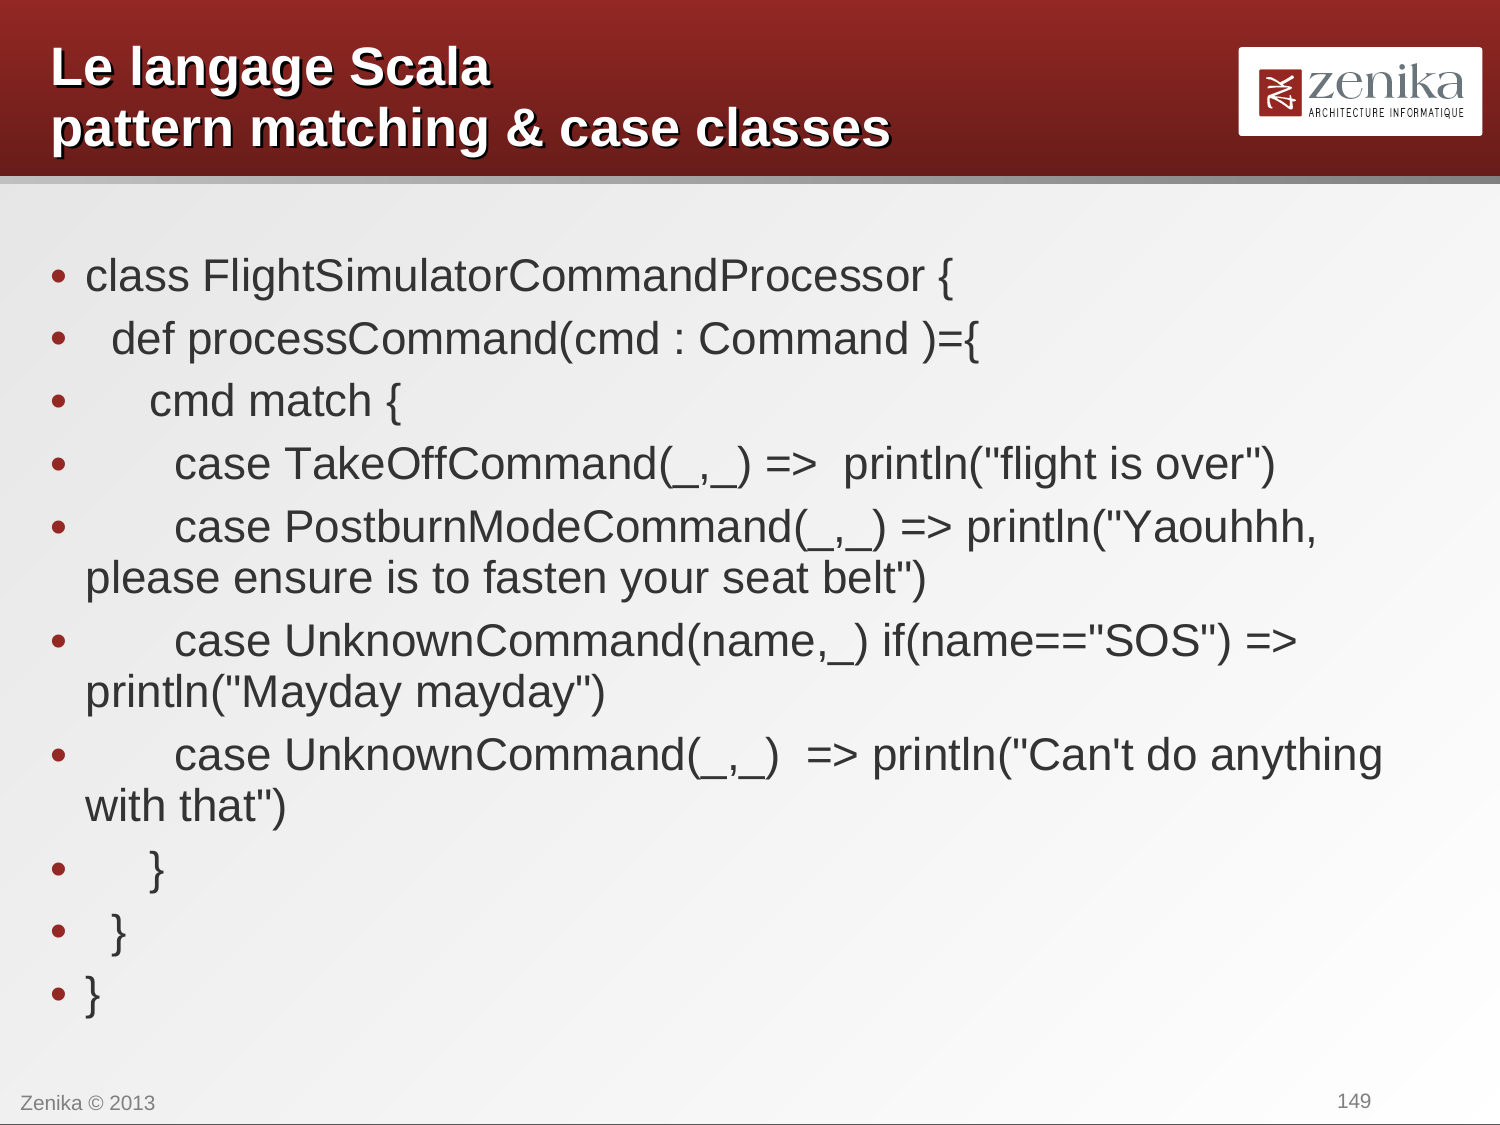

# Le langage Scala pattern matching & case classes
class FlightSimulatorCommandProcessor {
 def processCommand(cmd : Command )={
 cmd match {
 case TakeOffCommand(_,_) => println("flight is over")
 case PostburnModeCommand(_,_) => println("Yaouhhh, please ensure is to fasten your seat belt")
 case UnknownCommand(name,_) if(name=="SOS") => println("Mayday mayday")
 case UnknownCommand(_,_) => println("Can't do anything with that")
 }
 }
}